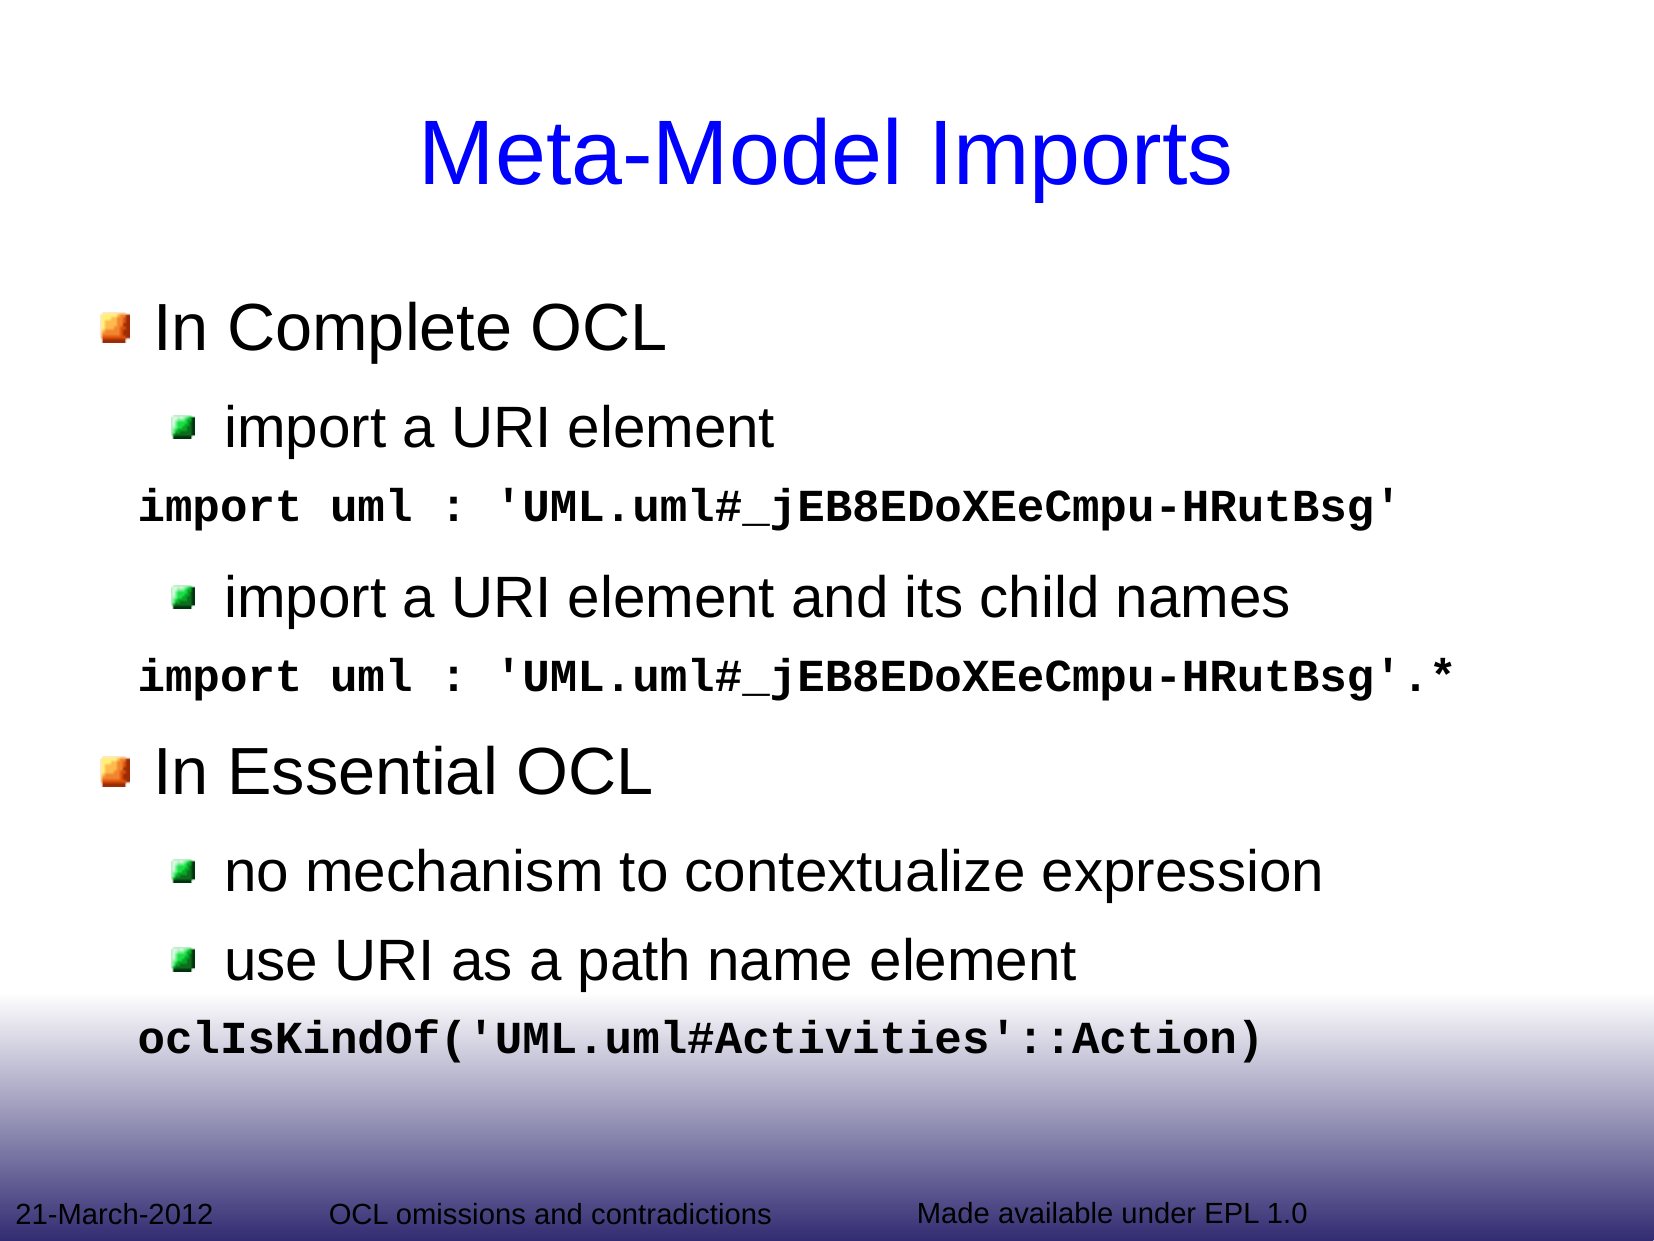

# Meta-Model Imports
In Complete OCL
import a URI element
 import uml : 'UML.uml#_jEB8EDoXEeCmpu-HRutBsg'
import a URI element and its child names
 import uml : 'UML.uml#_jEB8EDoXEeCmpu-HRutBsg'.*
In Essential OCL
no mechanism to contextualize expression
use URI as a path name element
 oclIsKindOf('UML.uml#Activities'::Action)
21-March-2012
OCL omissions and contradictions